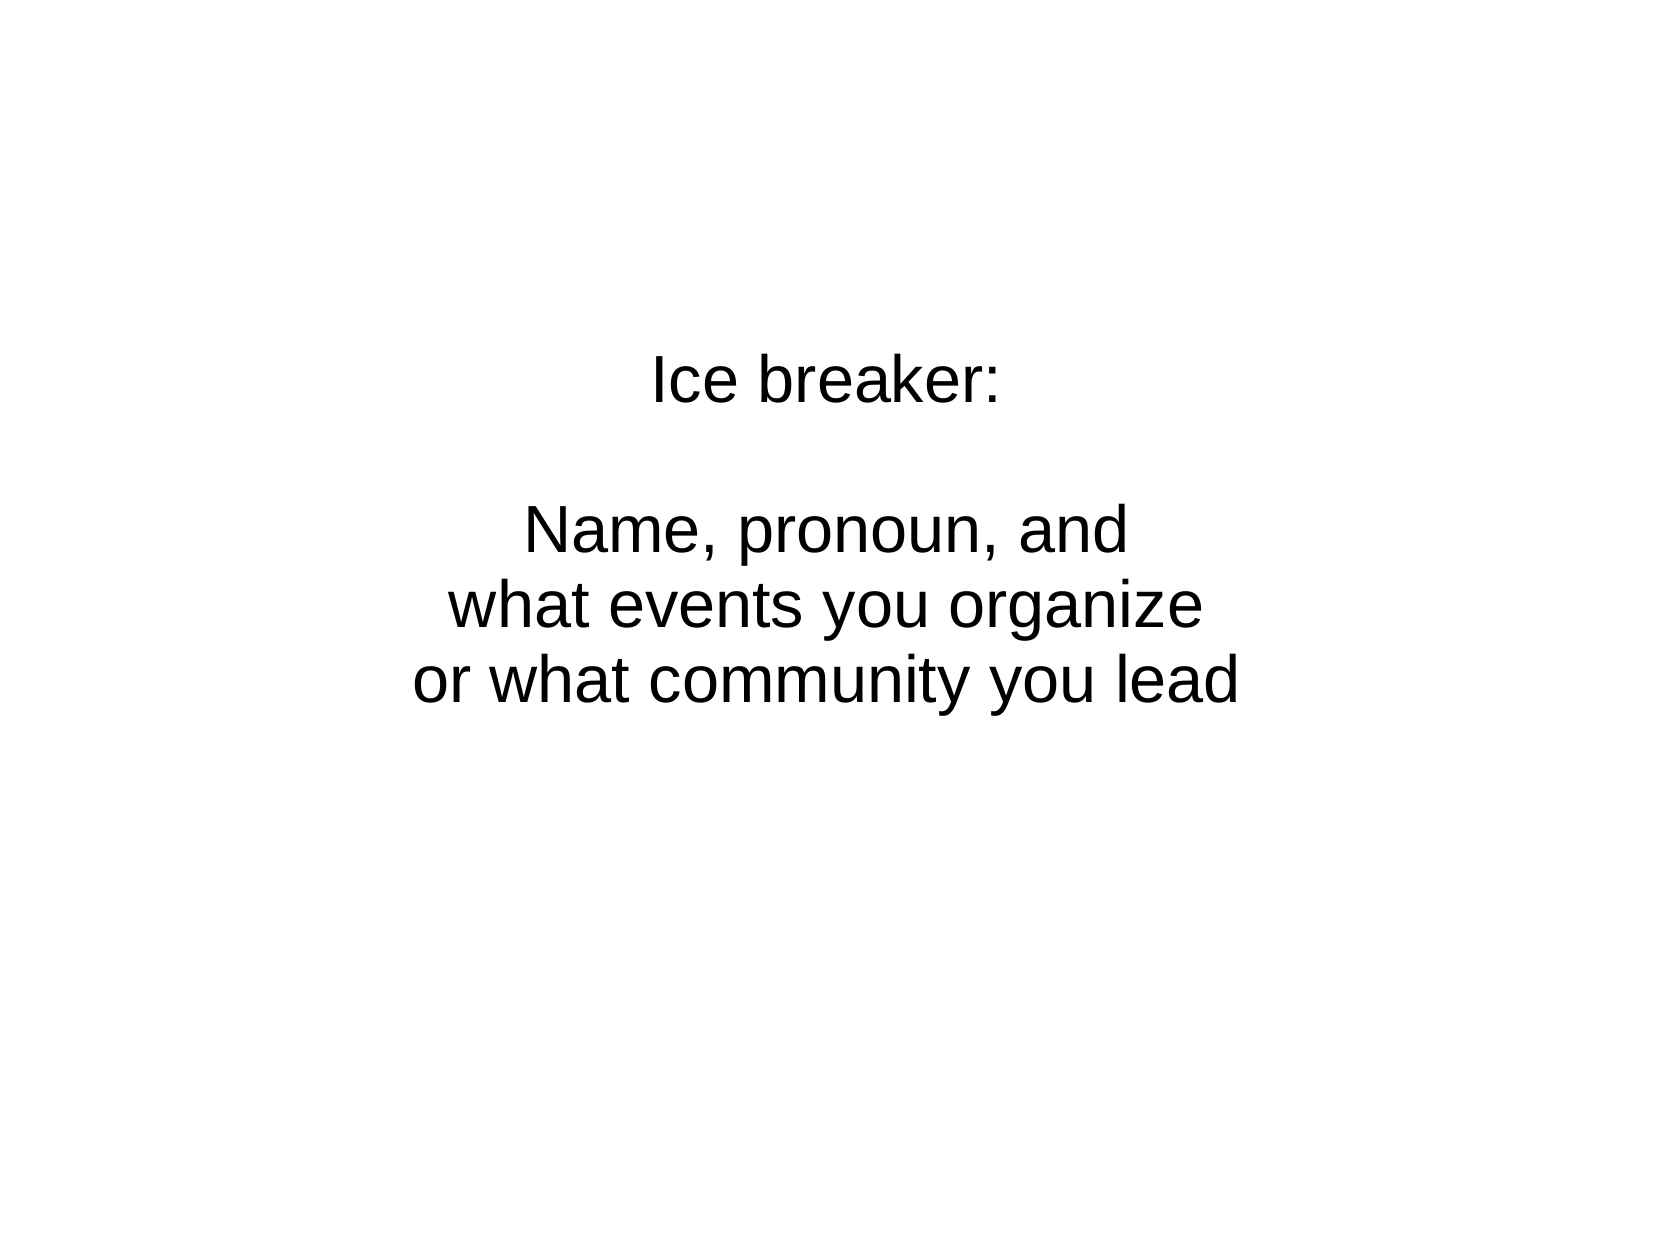

# Ice breaker:
Name, pronoun, and
what events you organize
or what community you lead